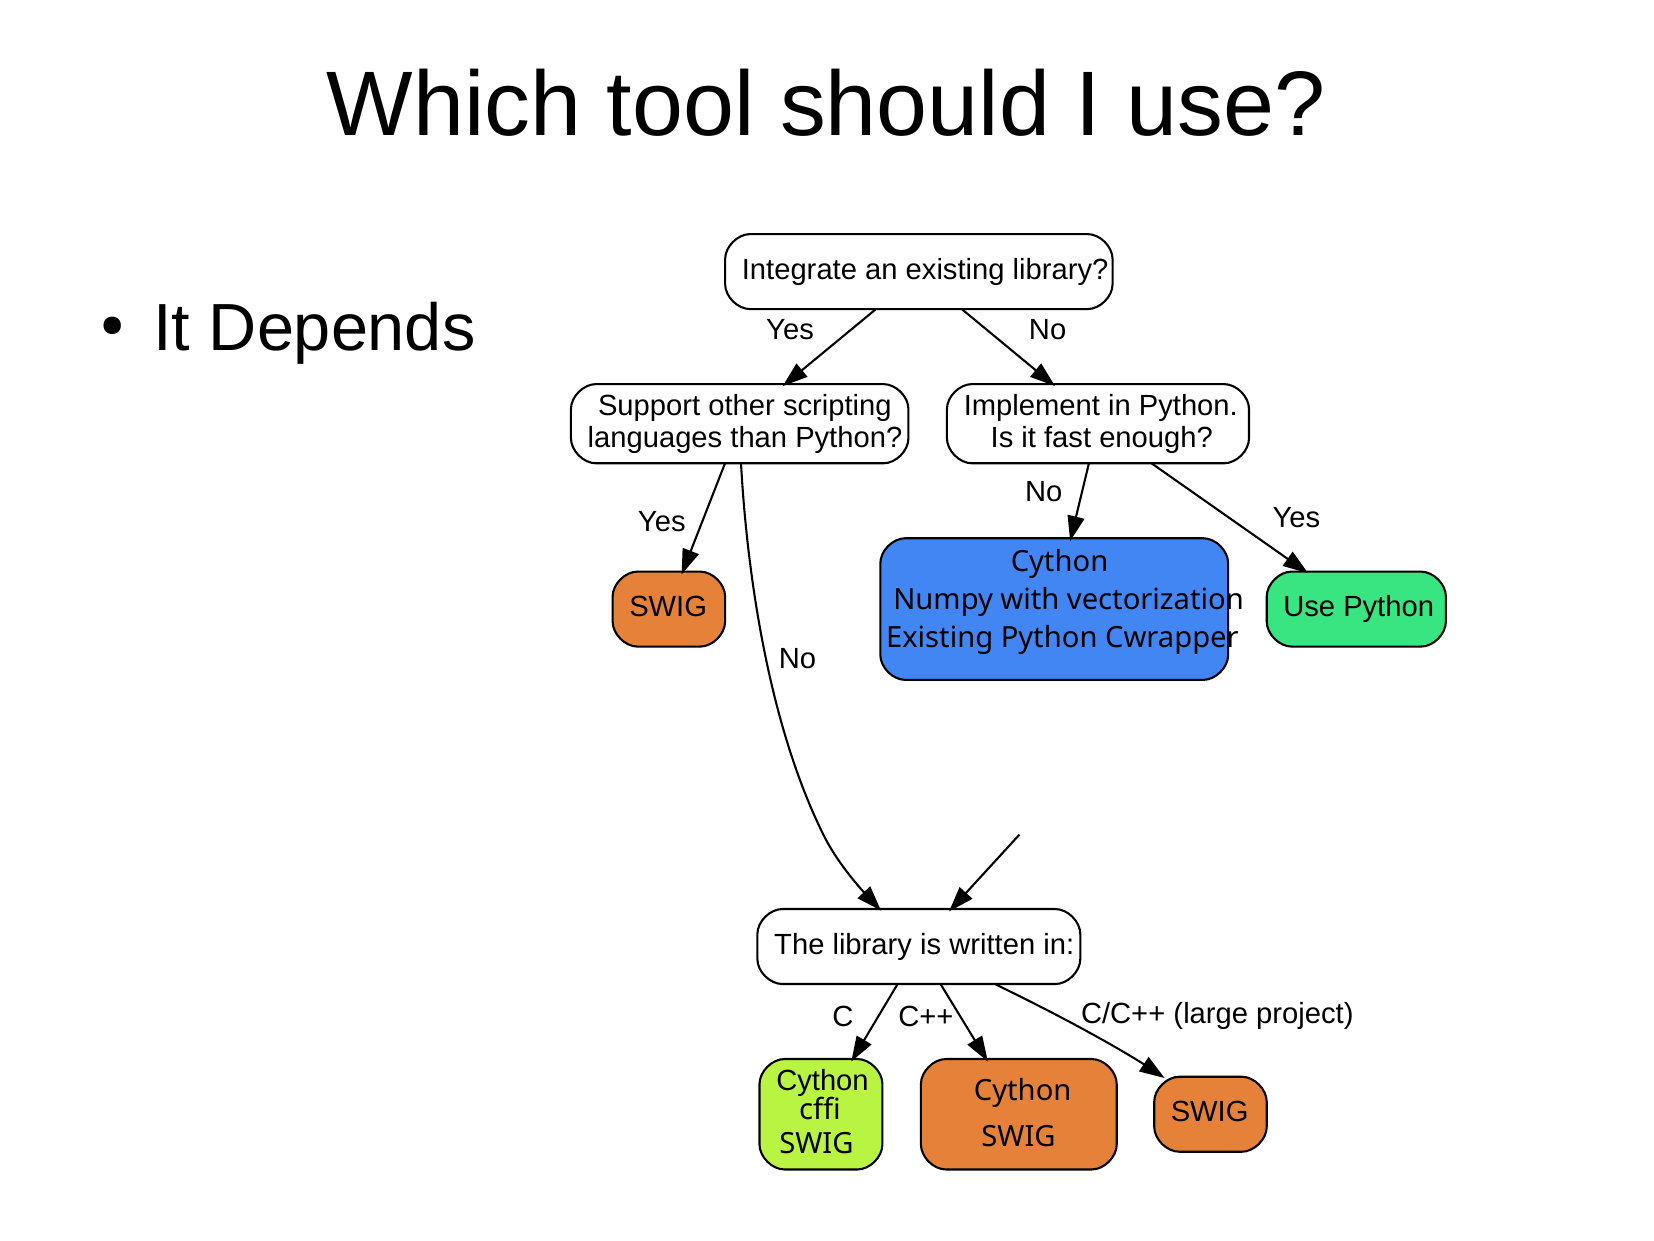

# Which tool should I use?
It Depends